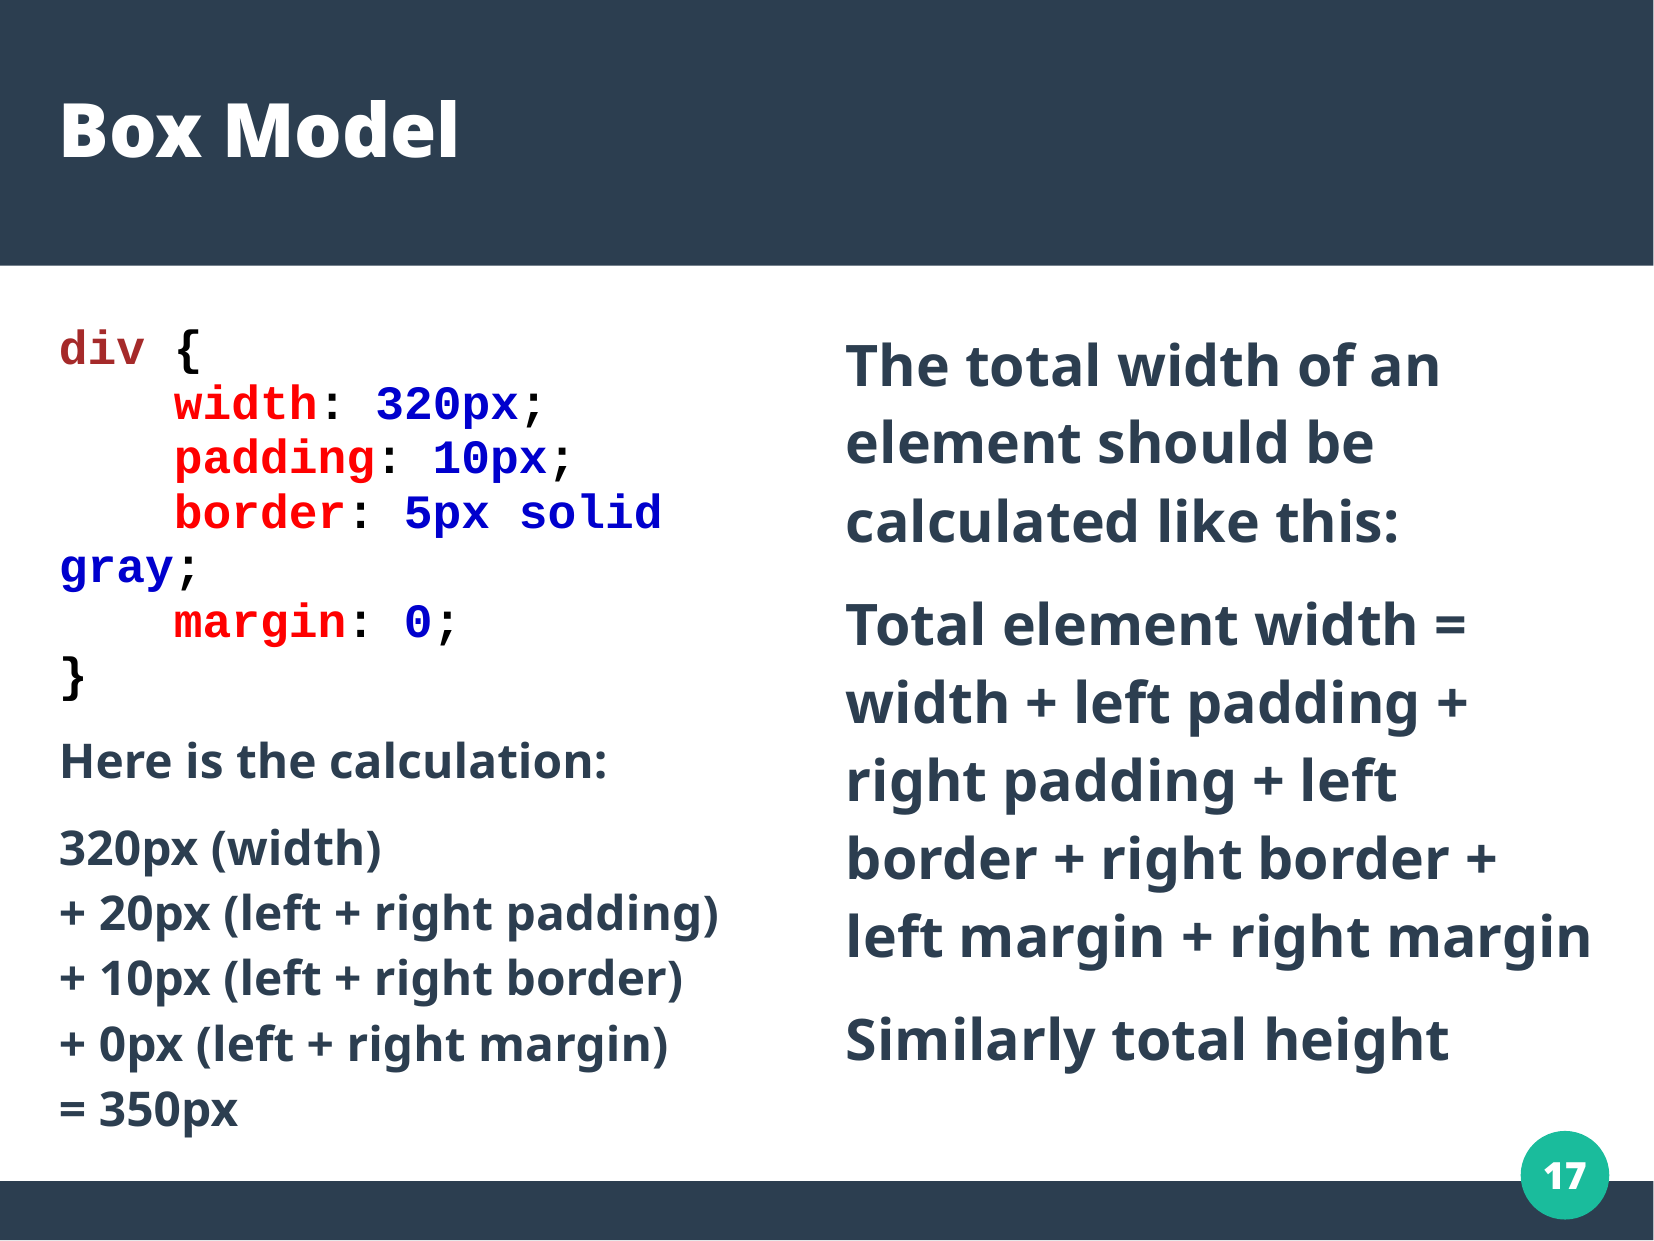

# Box Model
div {
    width: 320px;
    padding: 10px;
    border: 5px solid gray;
    margin: 0;
}
Here is the calculation:
320px (width)
+ 20px (left + right padding)
+ 10px (left + right border)
+ 0px (left + right margin)
= 350px
The total width of an element should be calculated like this:
Total element width = width + left padding + right padding + left border + right border + left margin + right margin
Similarly total height
17